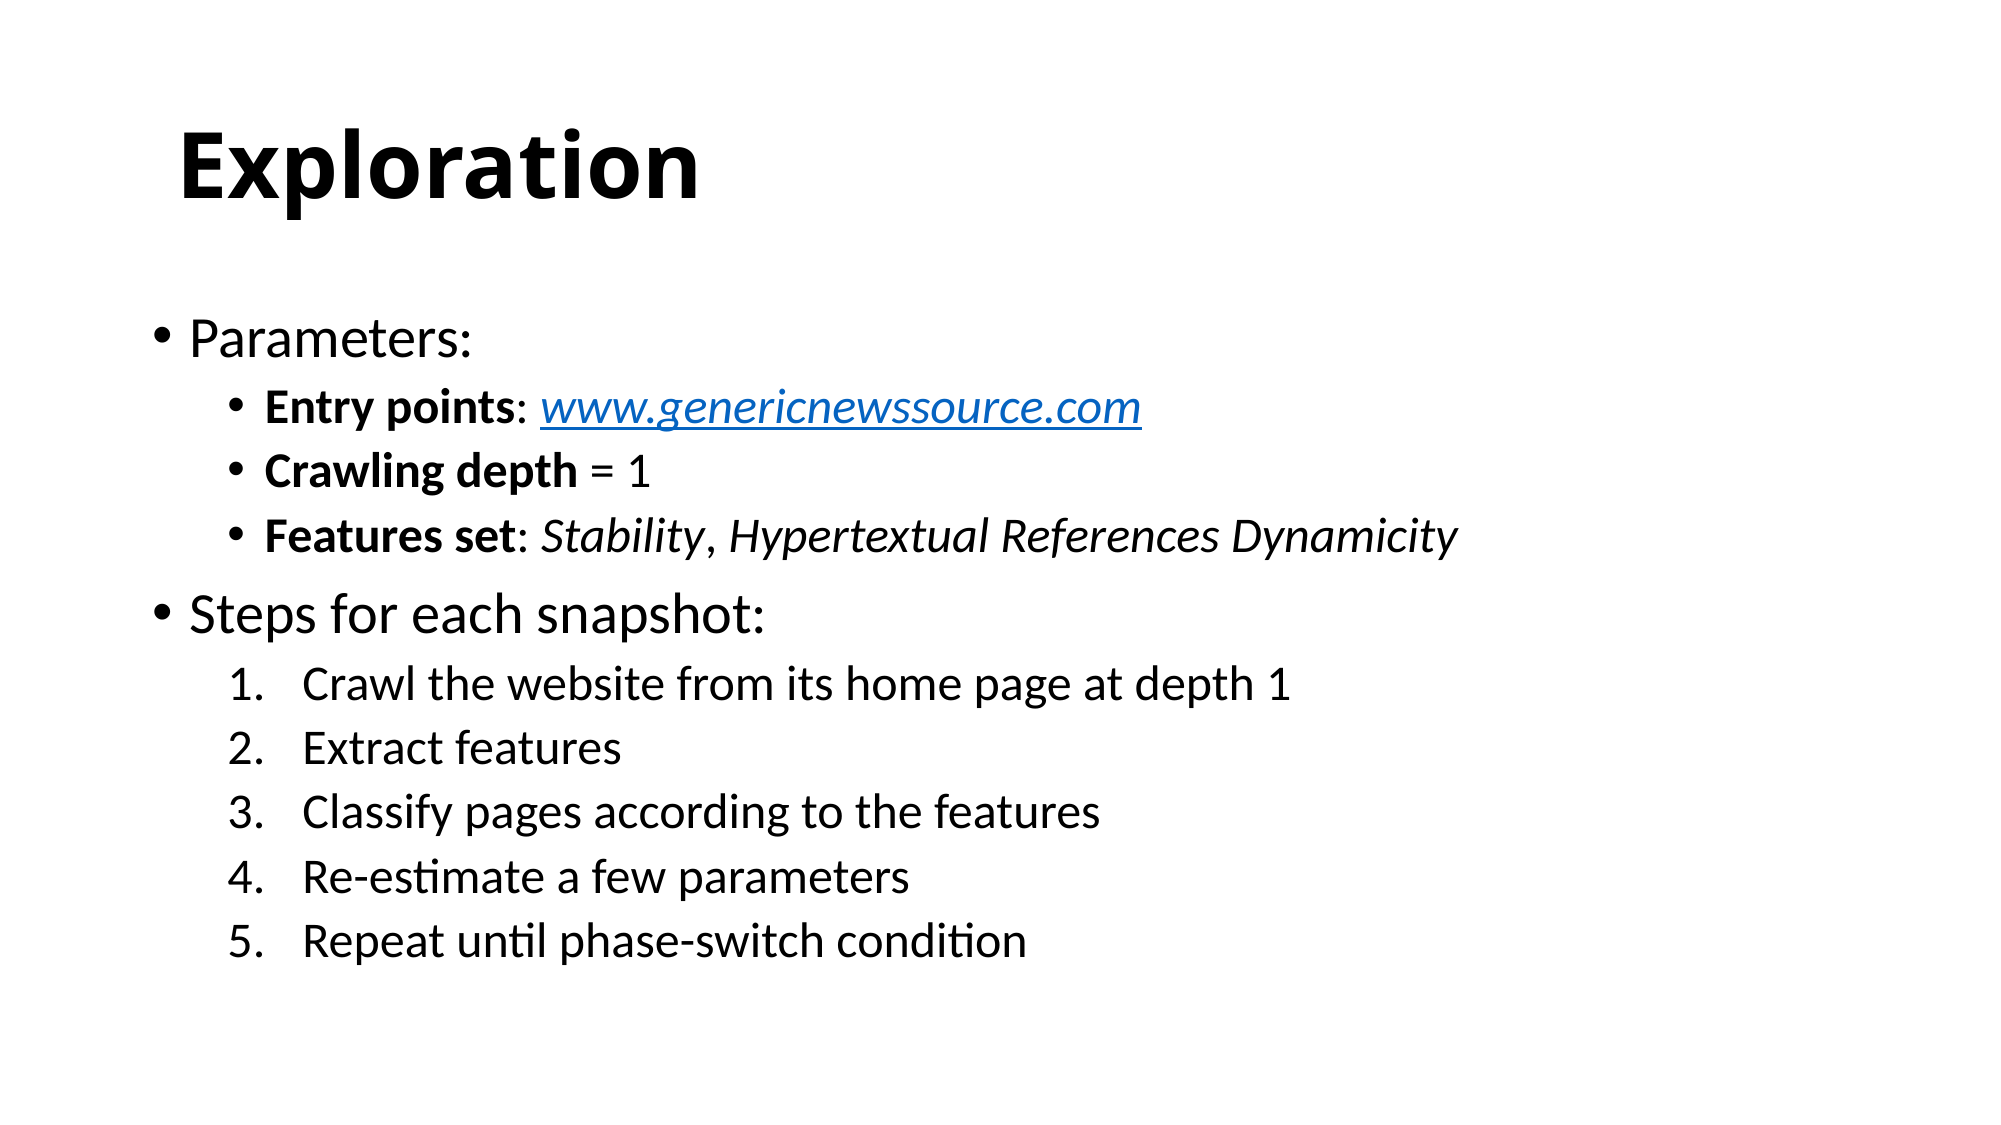

# Exploration
Parameters:
Entry points: www.genericnewssource.com
Crawling depth = 1
Features set: Stability, Hypertextual References Dynamicity
Steps for each snapshot:
Crawl the website from its home page at depth 1
Extract features
Classify pages according to the features
Re-estimate a few parameters
Repeat until phase-switch condition